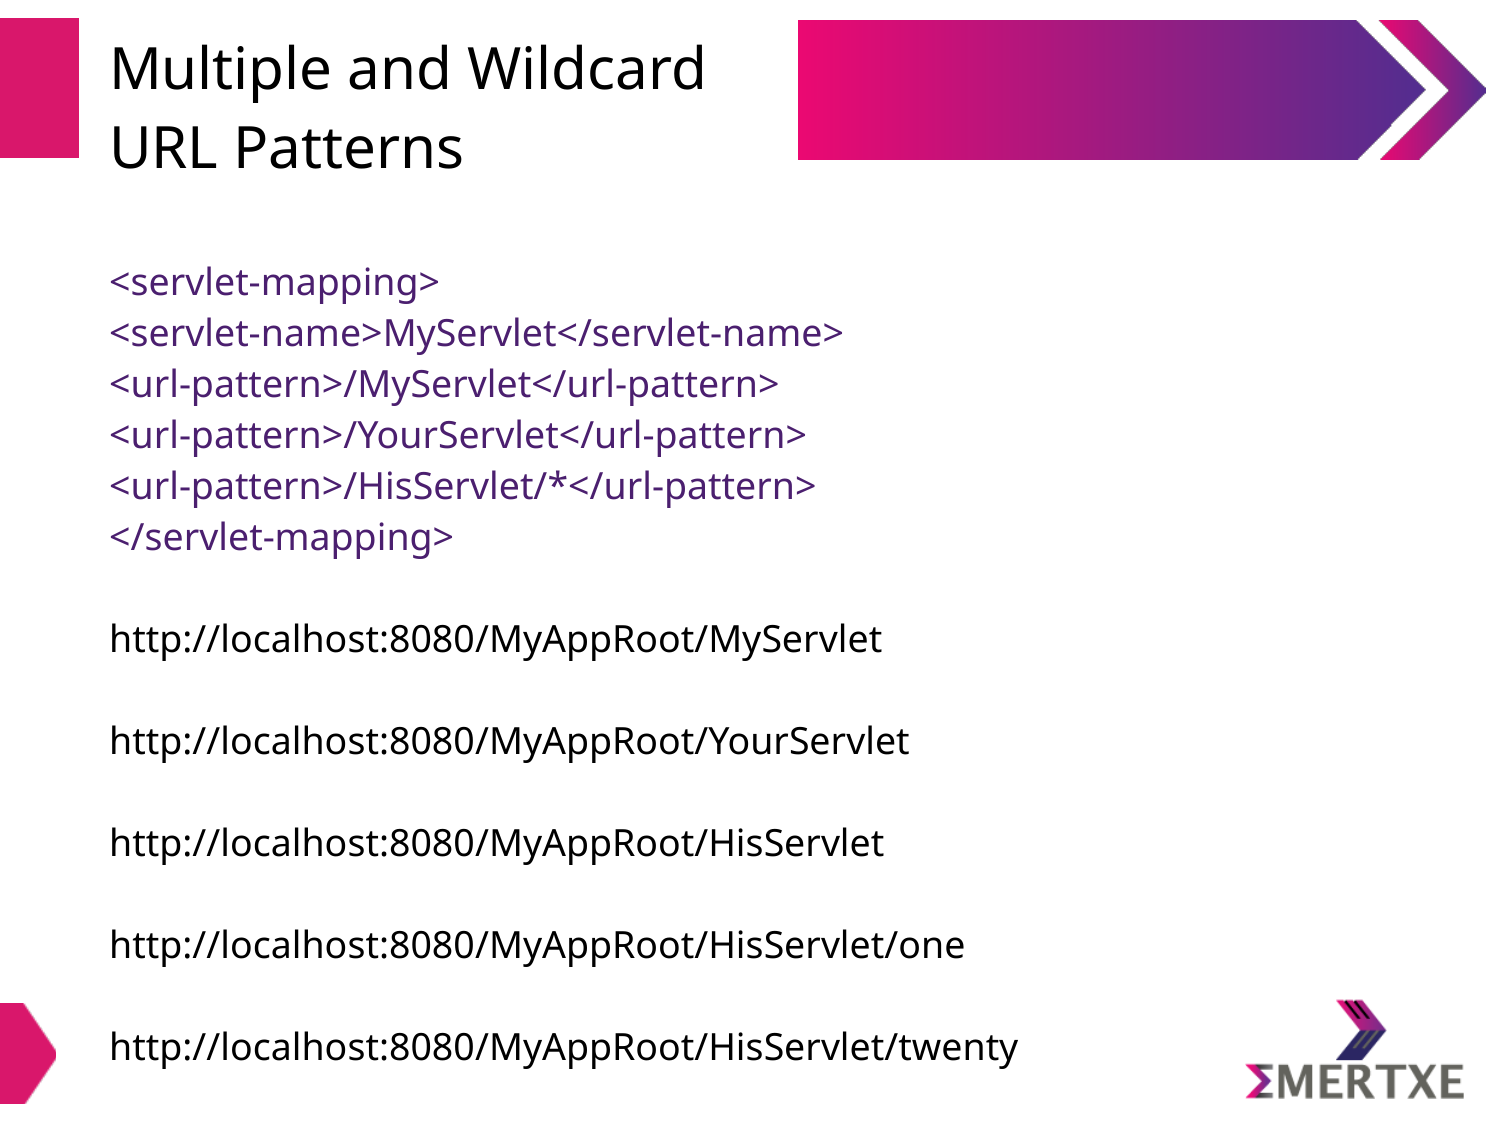

Multiple and Wildcard URL Patterns
<servlet-mapping>
<servlet-name>MyServlet</servlet-name>
<url-pattern>/MyServlet</url-pattern>
<url-pattern>/YourServlet</url-pattern>
<url-pattern>/HisServlet/*</url-pattern>
</servlet-mapping>
http://localhost:8080/MyAppRoot/MyServlet
http://localhost:8080/MyAppRoot/YourServlet
http://localhost:8080/MyAppRoot/HisServlet
http://localhost:8080/MyAppRoot/HisServlet/one
http://localhost:8080/MyAppRoot/HisServlet/twenty